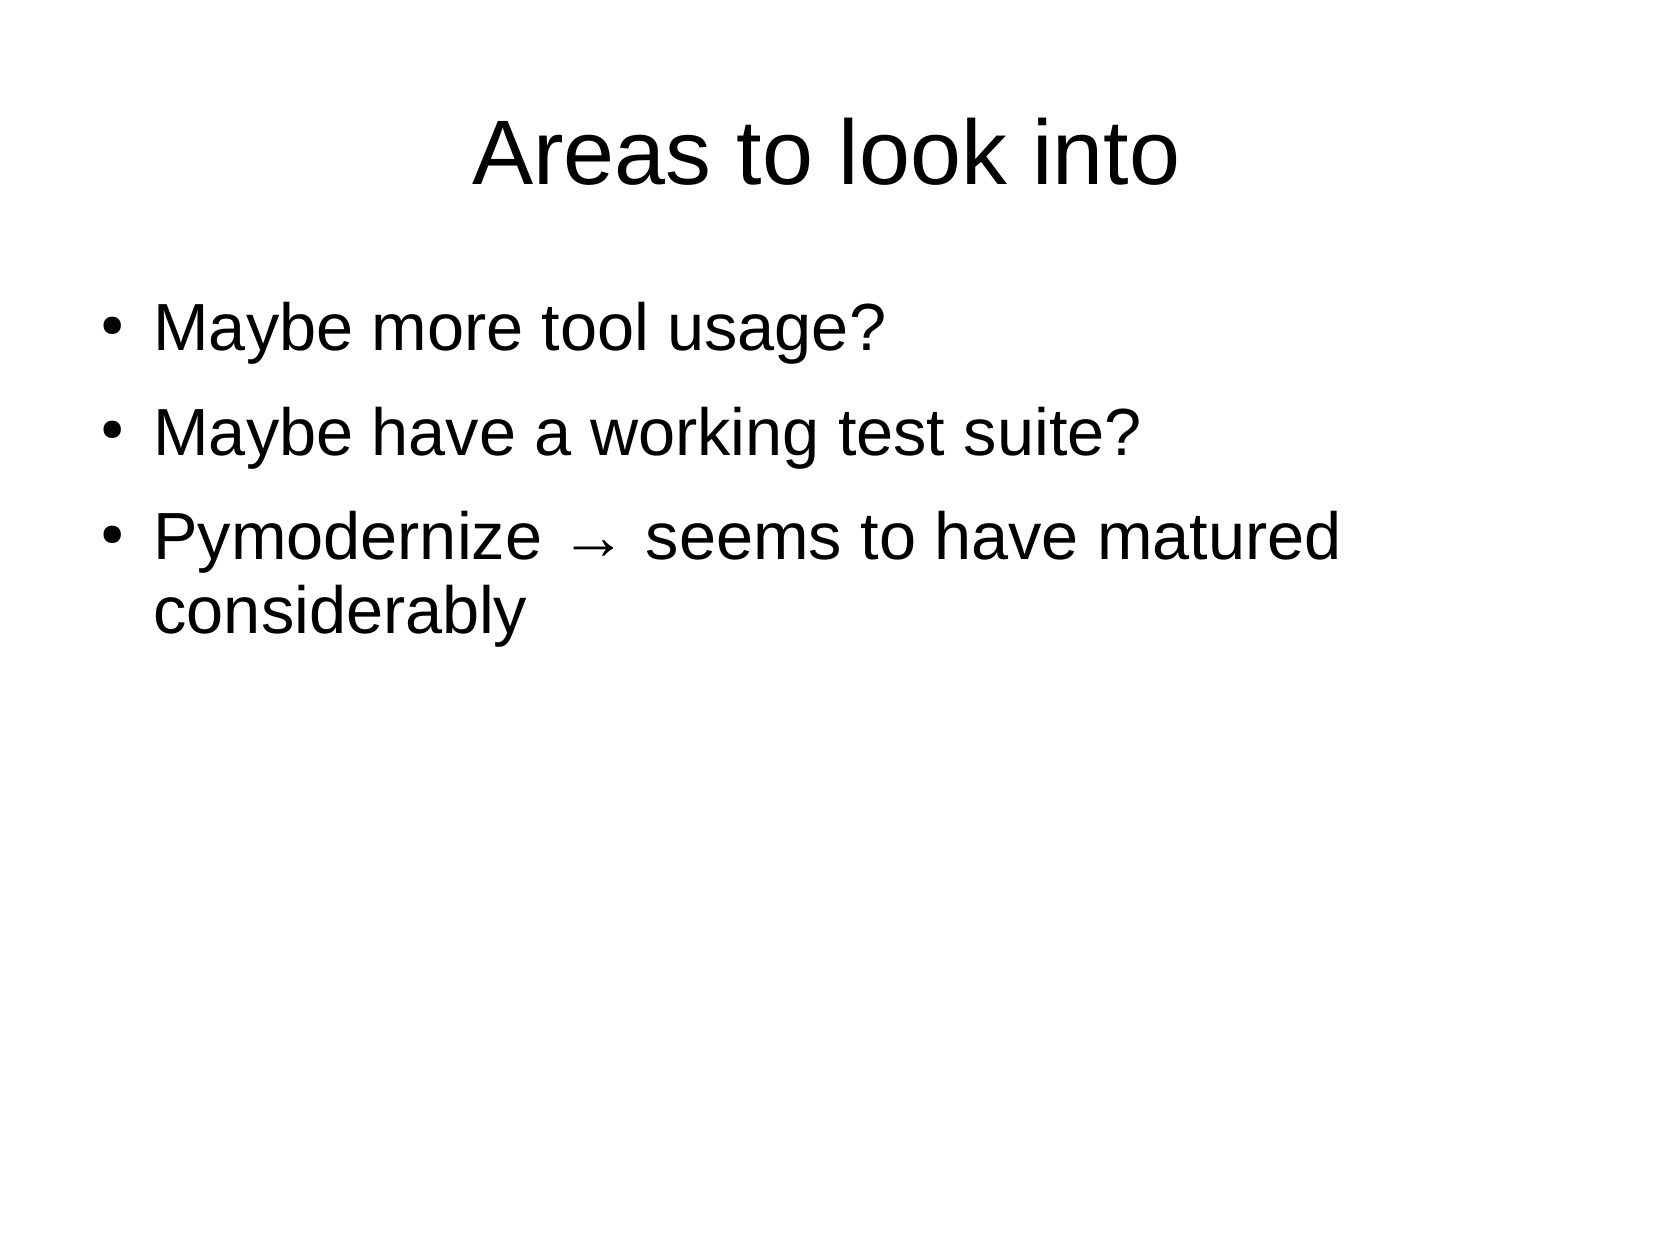

# Areas to look into
Maybe more tool usage?
Maybe have a working test suite?
Pymodernize → seems to have matured considerably